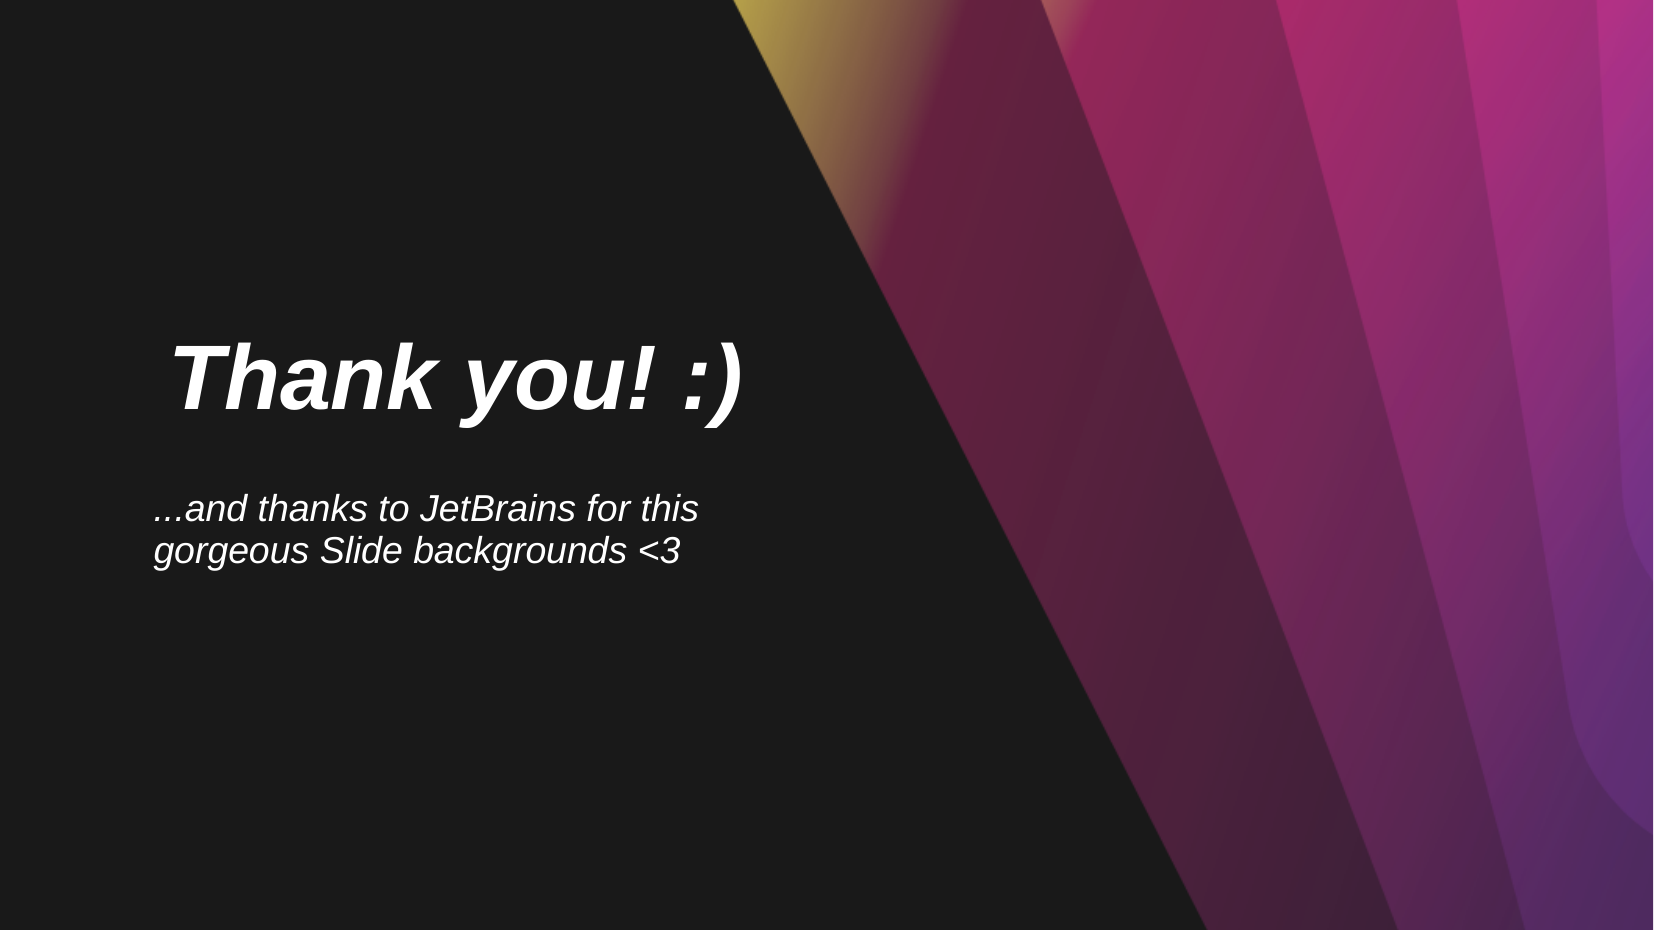

# Thank you! :)
...and thanks to JetBrains for this gorgeous Slide backgrounds <3